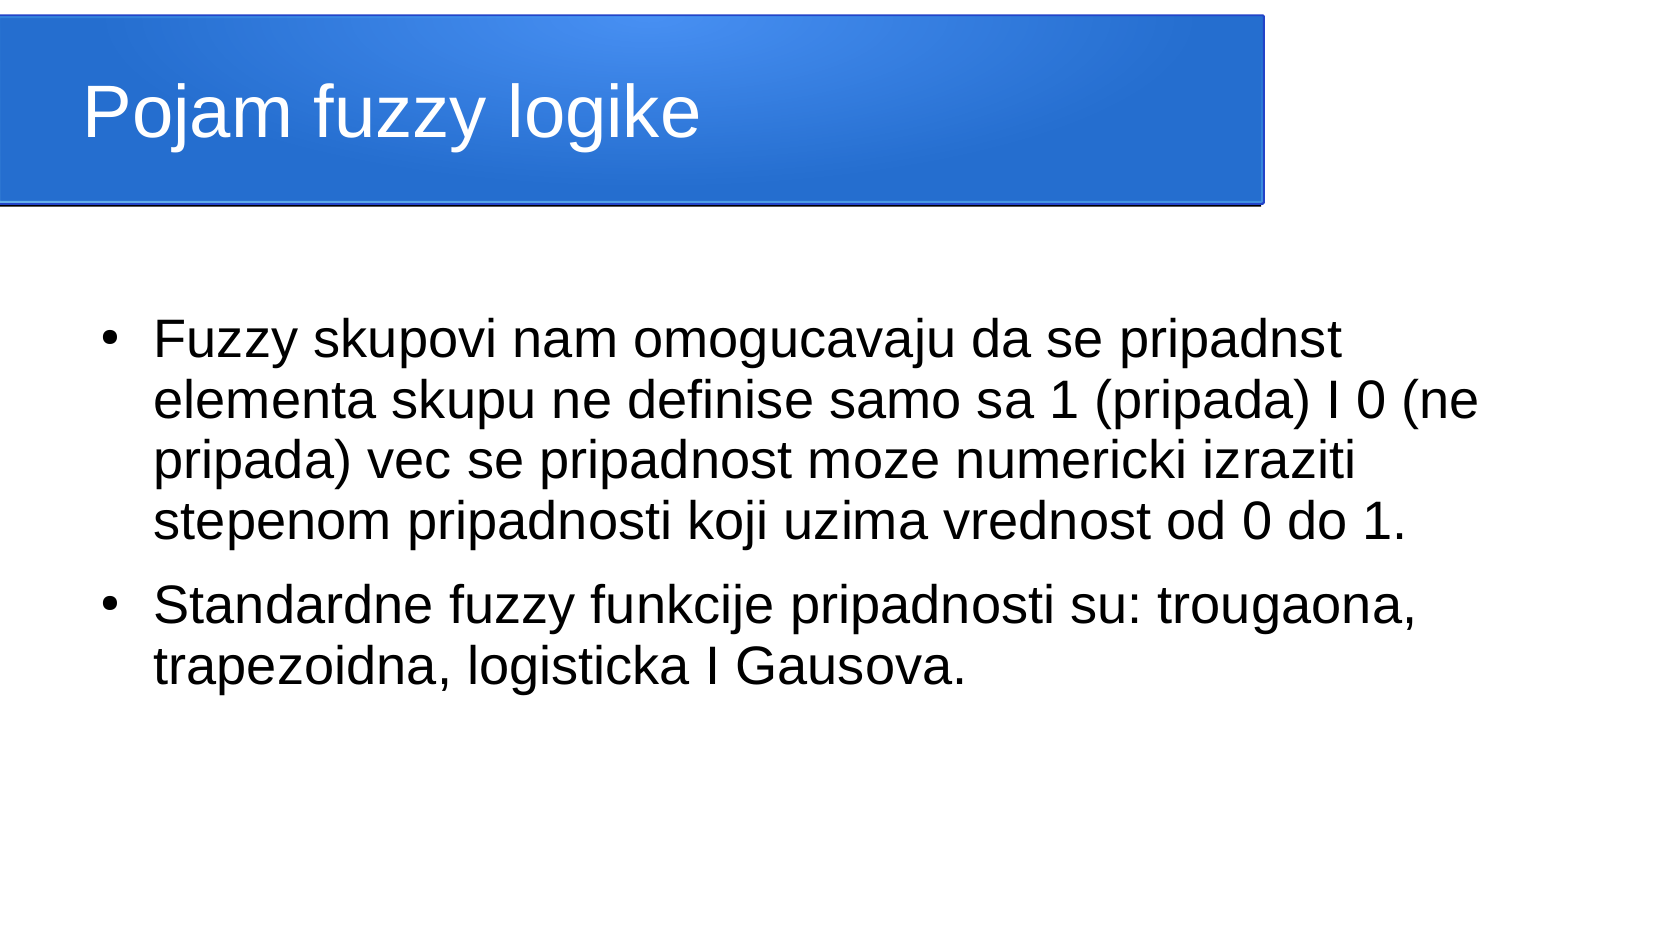

# Pojam fuzzy logike
Fuzzy skupovi nam omogucavaju da se pripadnst elementa skupu ne definise samo sa 1 (pripada) I 0 (ne pripada) vec se pripadnost moze numericki izraziti stepenom pripadnosti koji uzima vrednost od 0 do 1.
Standardne fuzzy funkcije pripadnosti su: trougaona, trapezoidna, logisticka I Gausova.